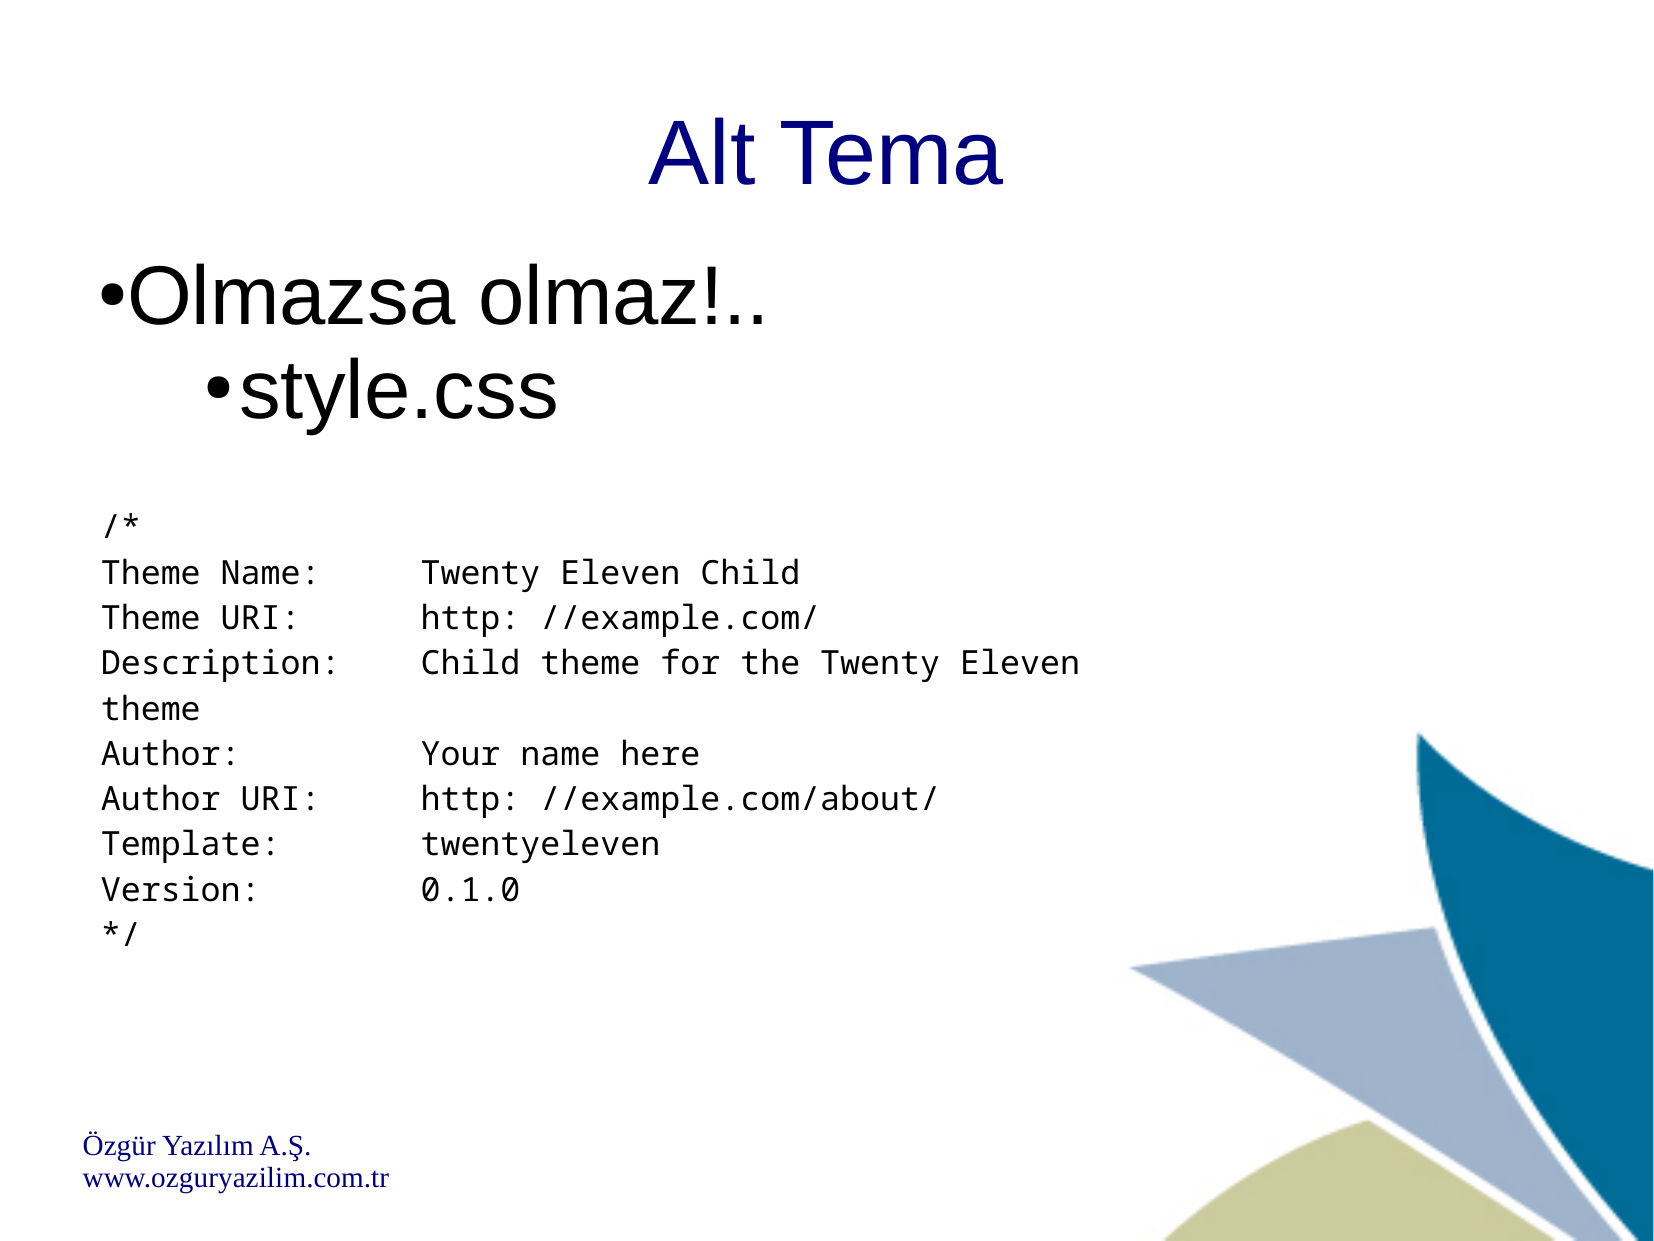

# Alt Tema
Olmazsa olmaz!..
style.css
/*
Theme Name: Twenty Eleven Child
Theme URI: http: //example.com/
Description: Child theme for the Twenty Eleven theme
Author: Your name here
Author URI: http: //example.com/about/
Template: twentyeleven
Version: 0.1.0
*/